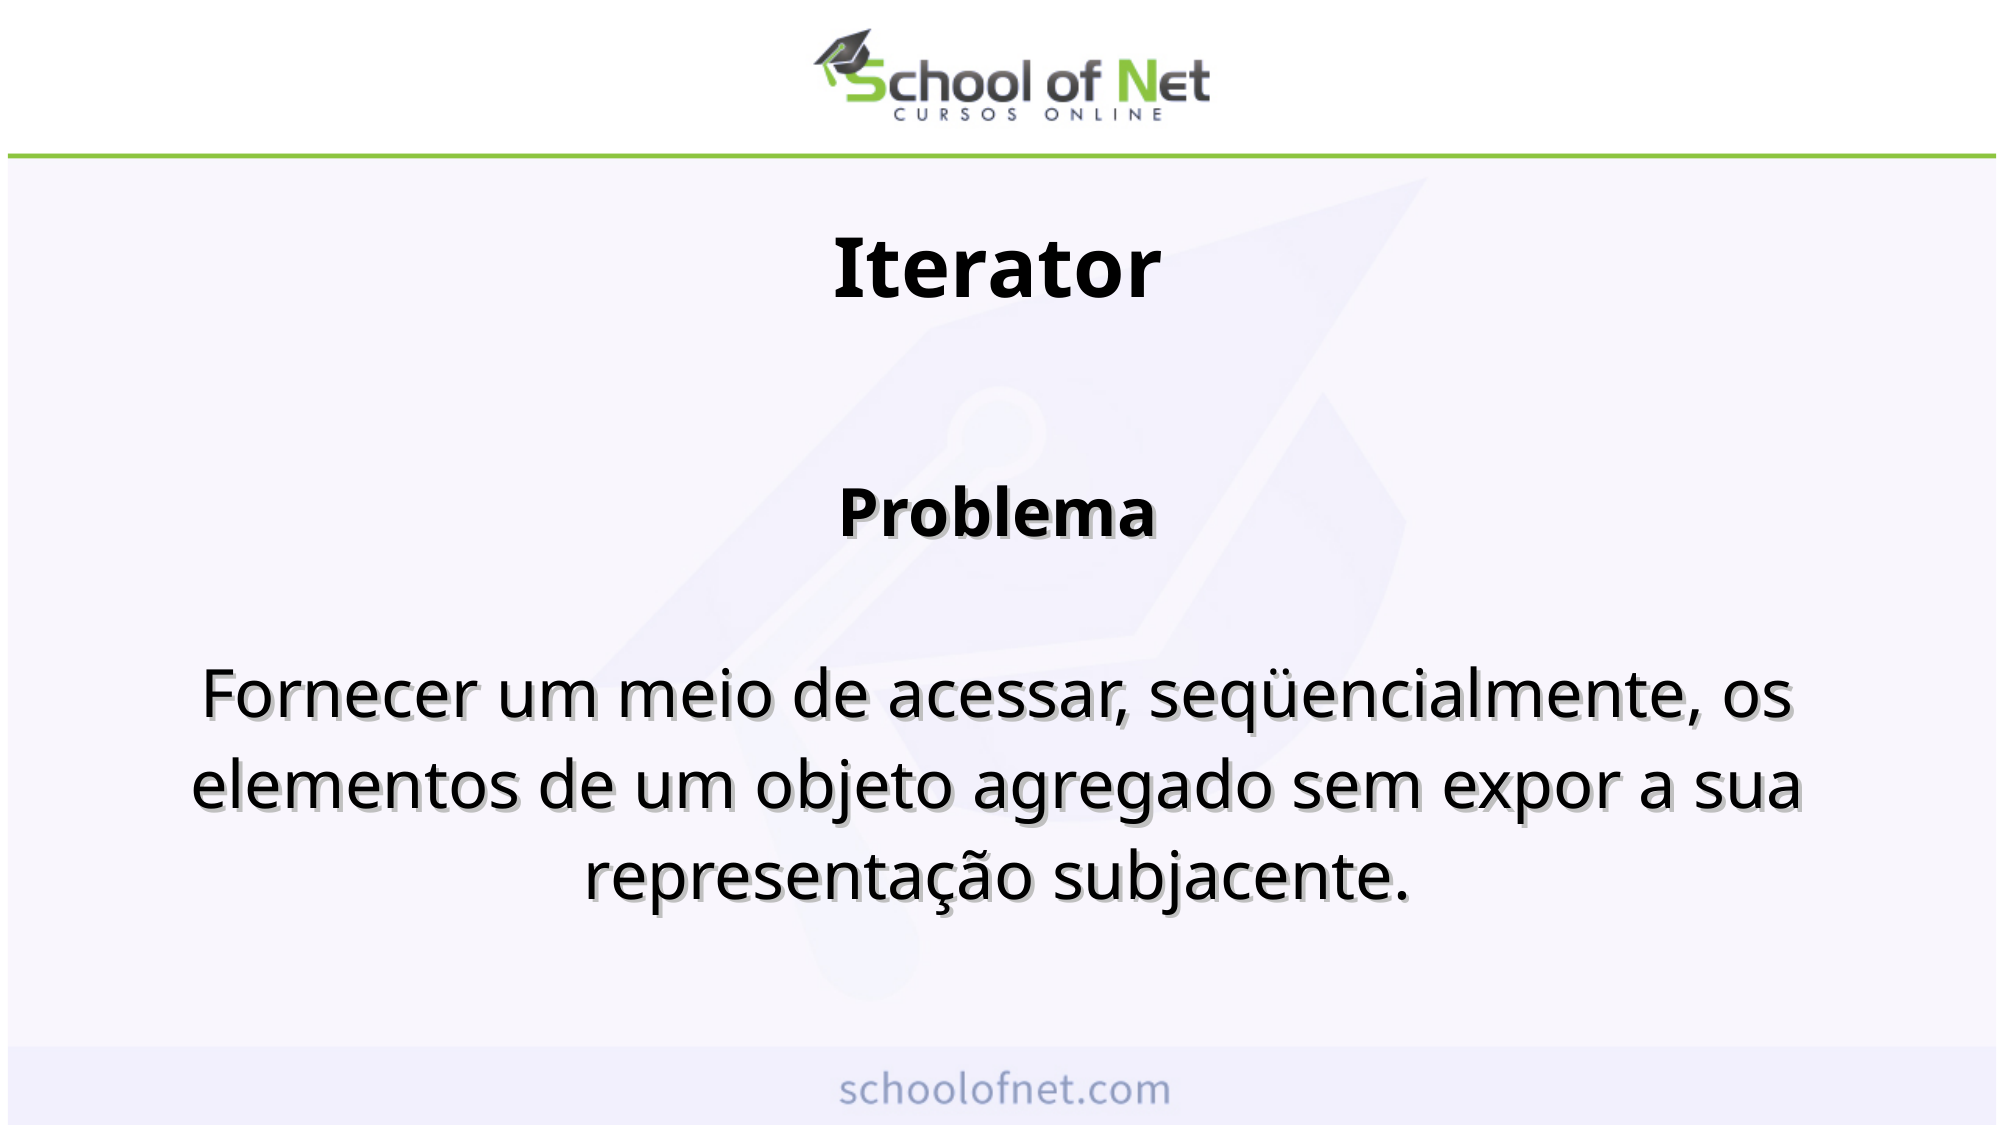

# Iterator
Problema
Fornecer um meio de acessar, seqüencialmente, os elementos de um objeto agregado sem expor a sua representação subjacente.